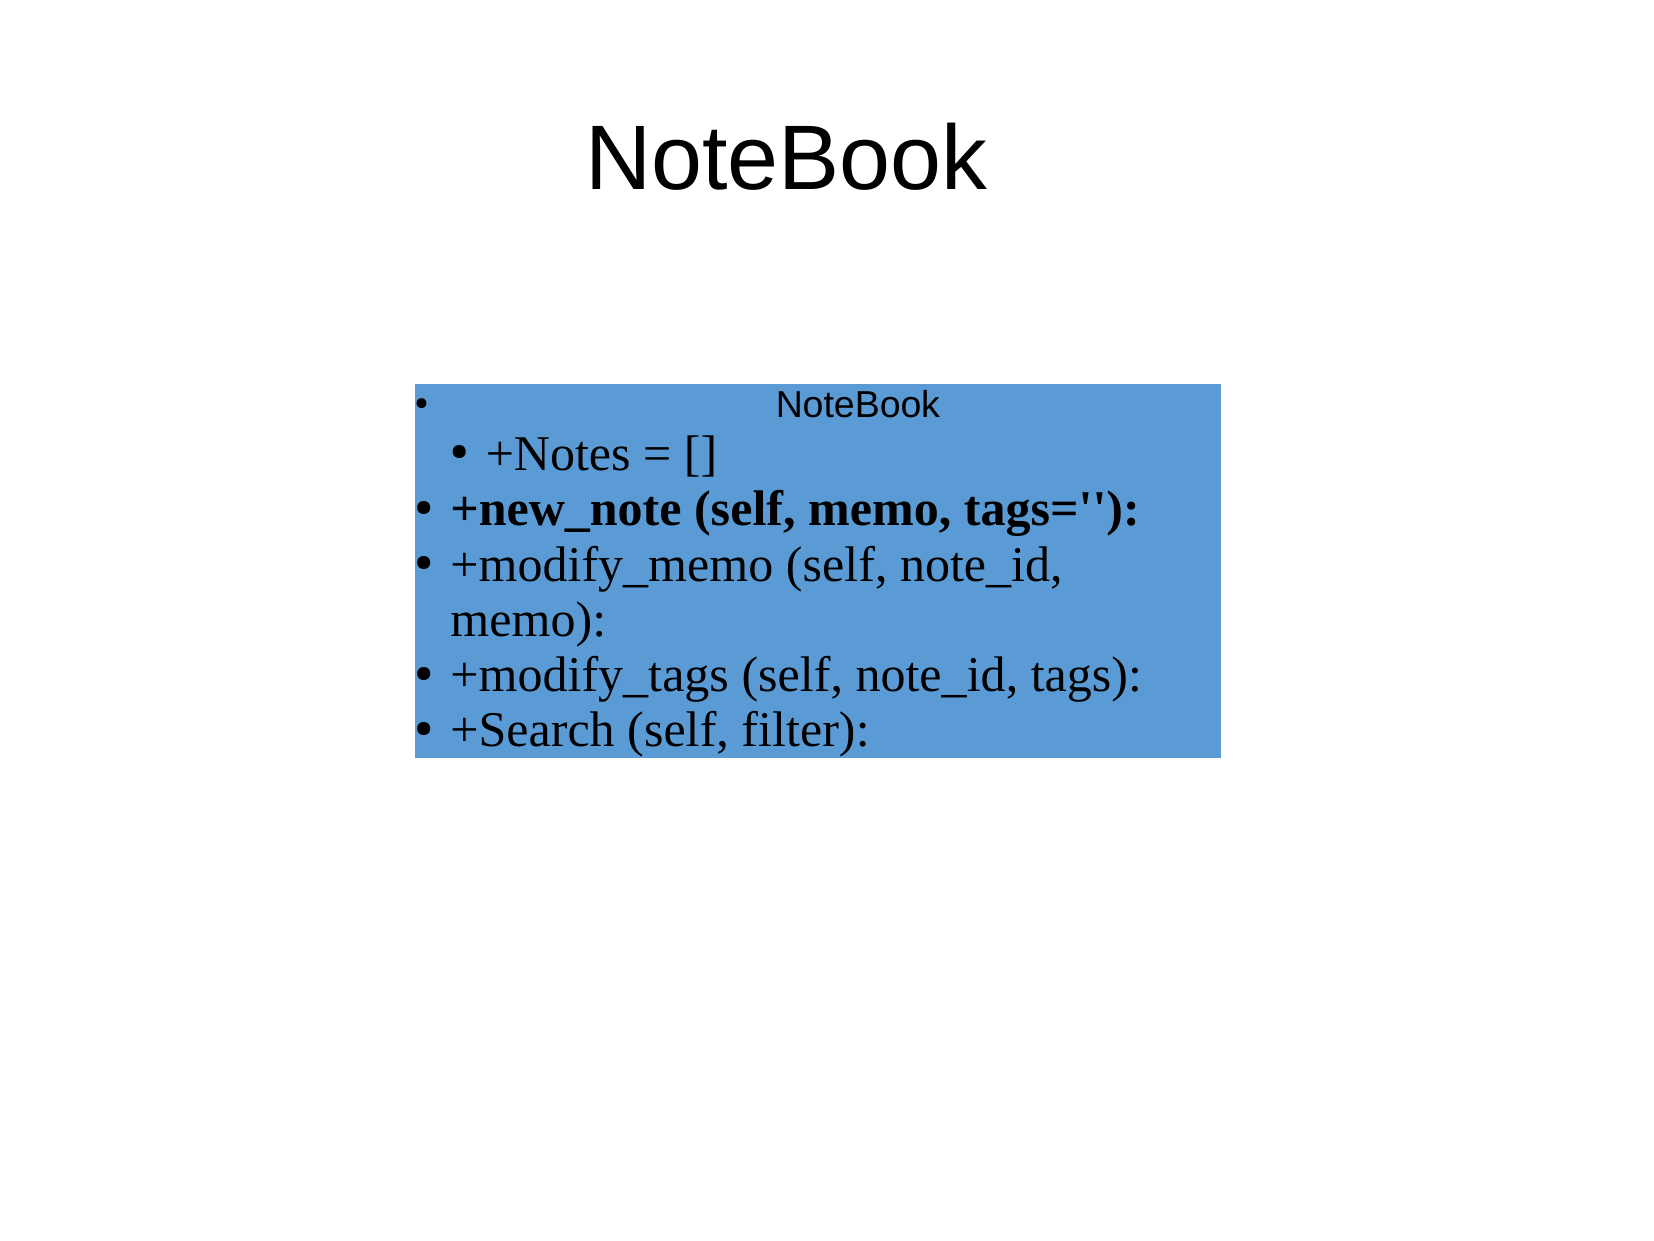

NoteBook
| NoteBook |
| --- |
| +Notes = [] |
| +new\_note (self, memo, tags=''): +modify\_memo (self, note\_id, memo): +modify\_tags (self, note\_id, tags): +Search (self, filter): |